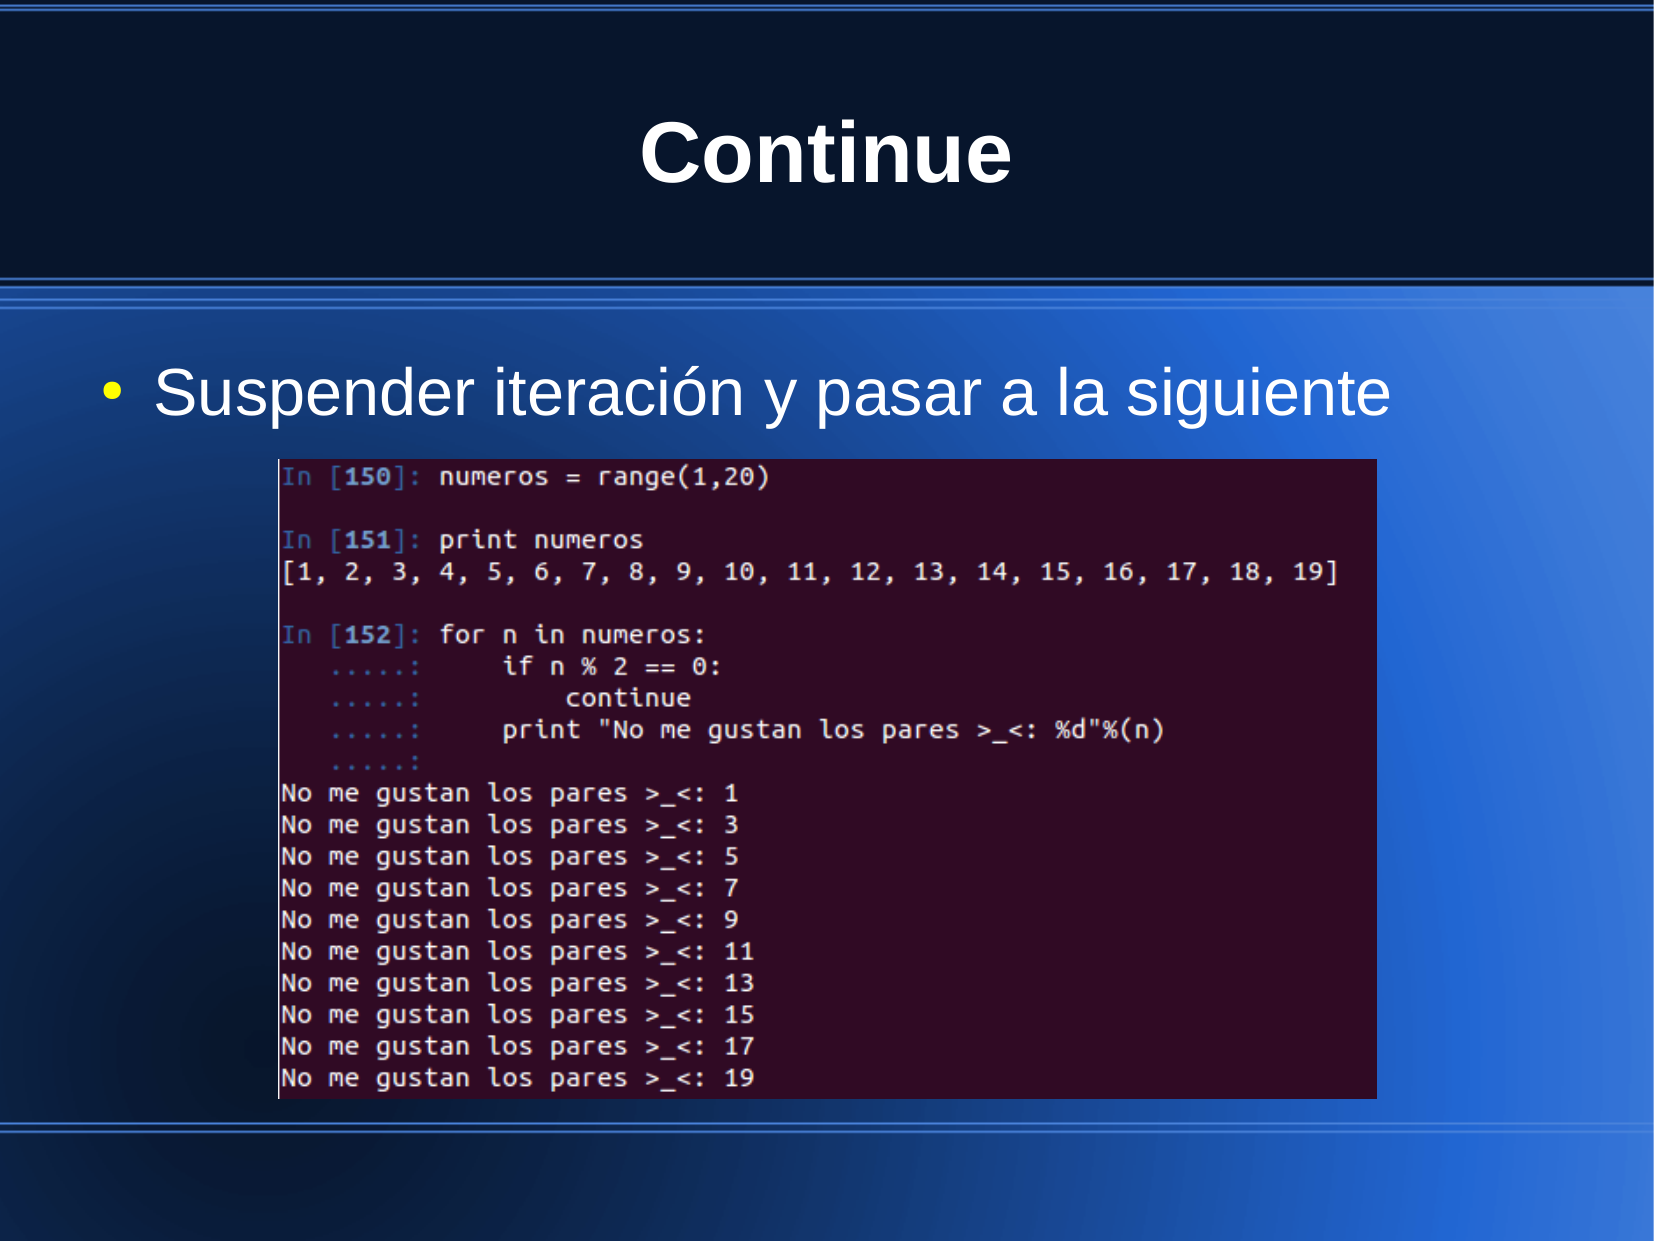

# Continue
Suspender iteración y pasar a la siguiente